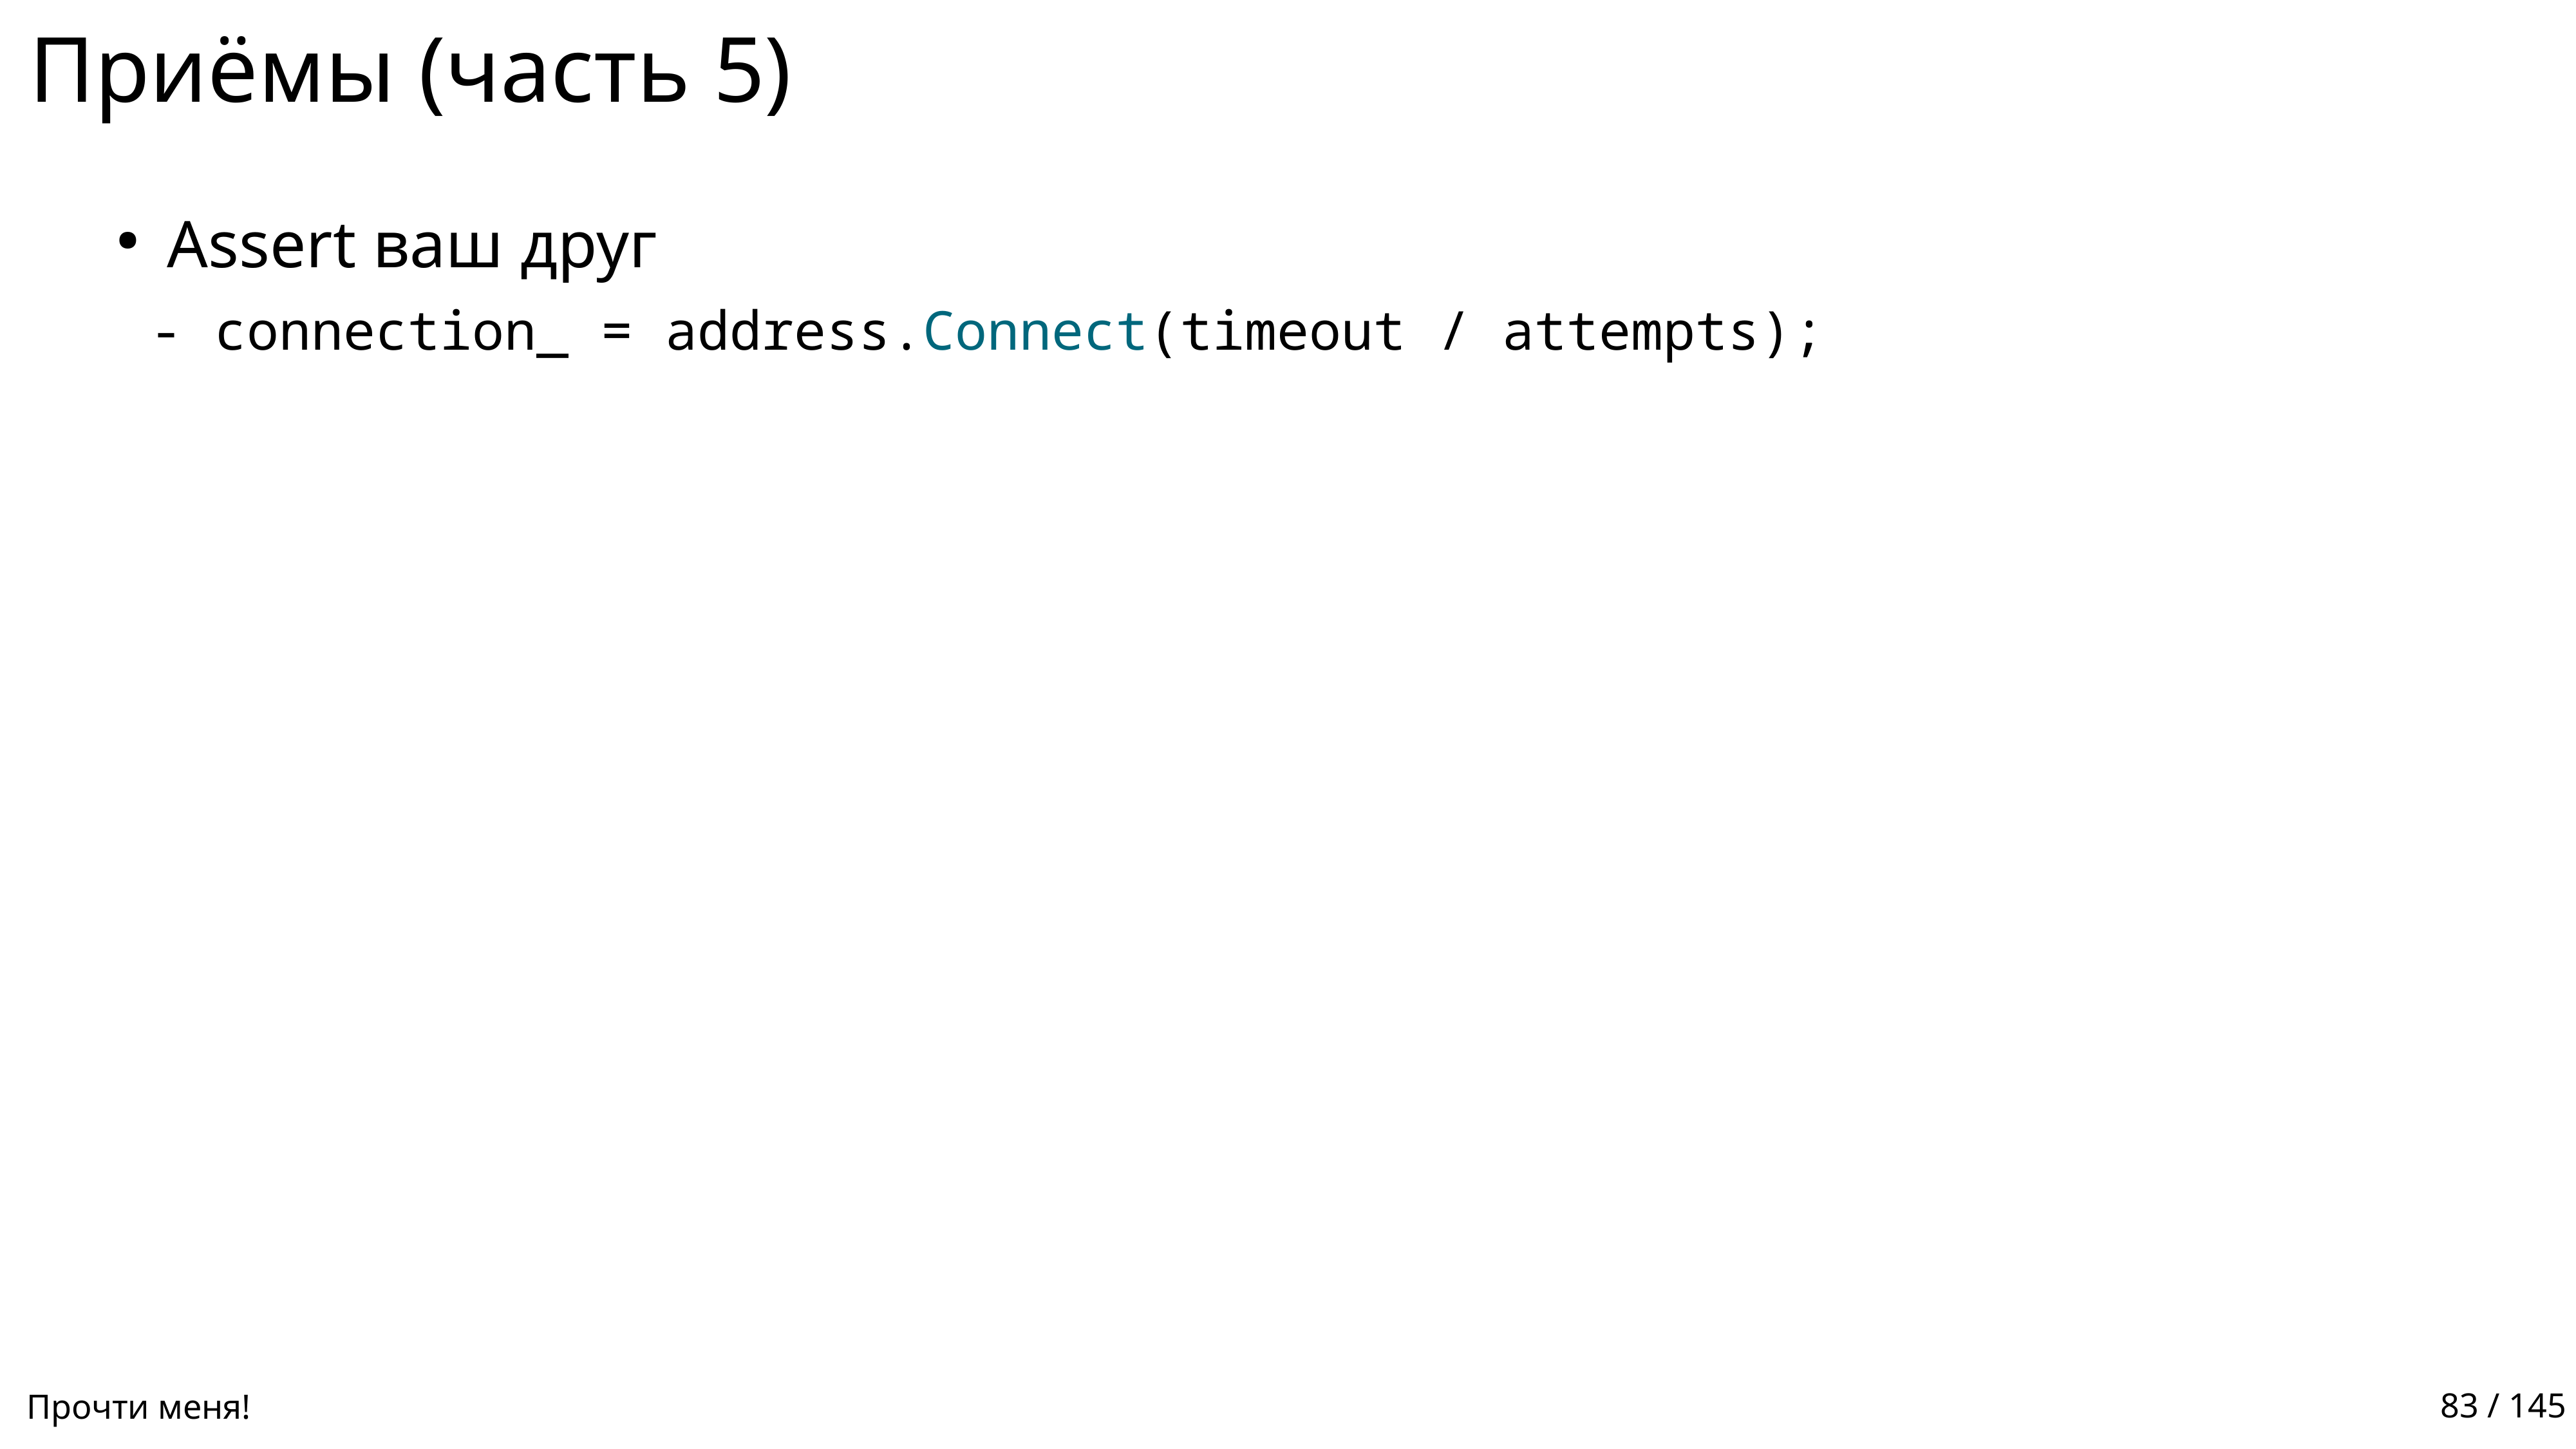

Приёмы (часть 5)
# Assert ваш друг
- connection_ = address.Connect(timeout / attempts);
Прочти меня!